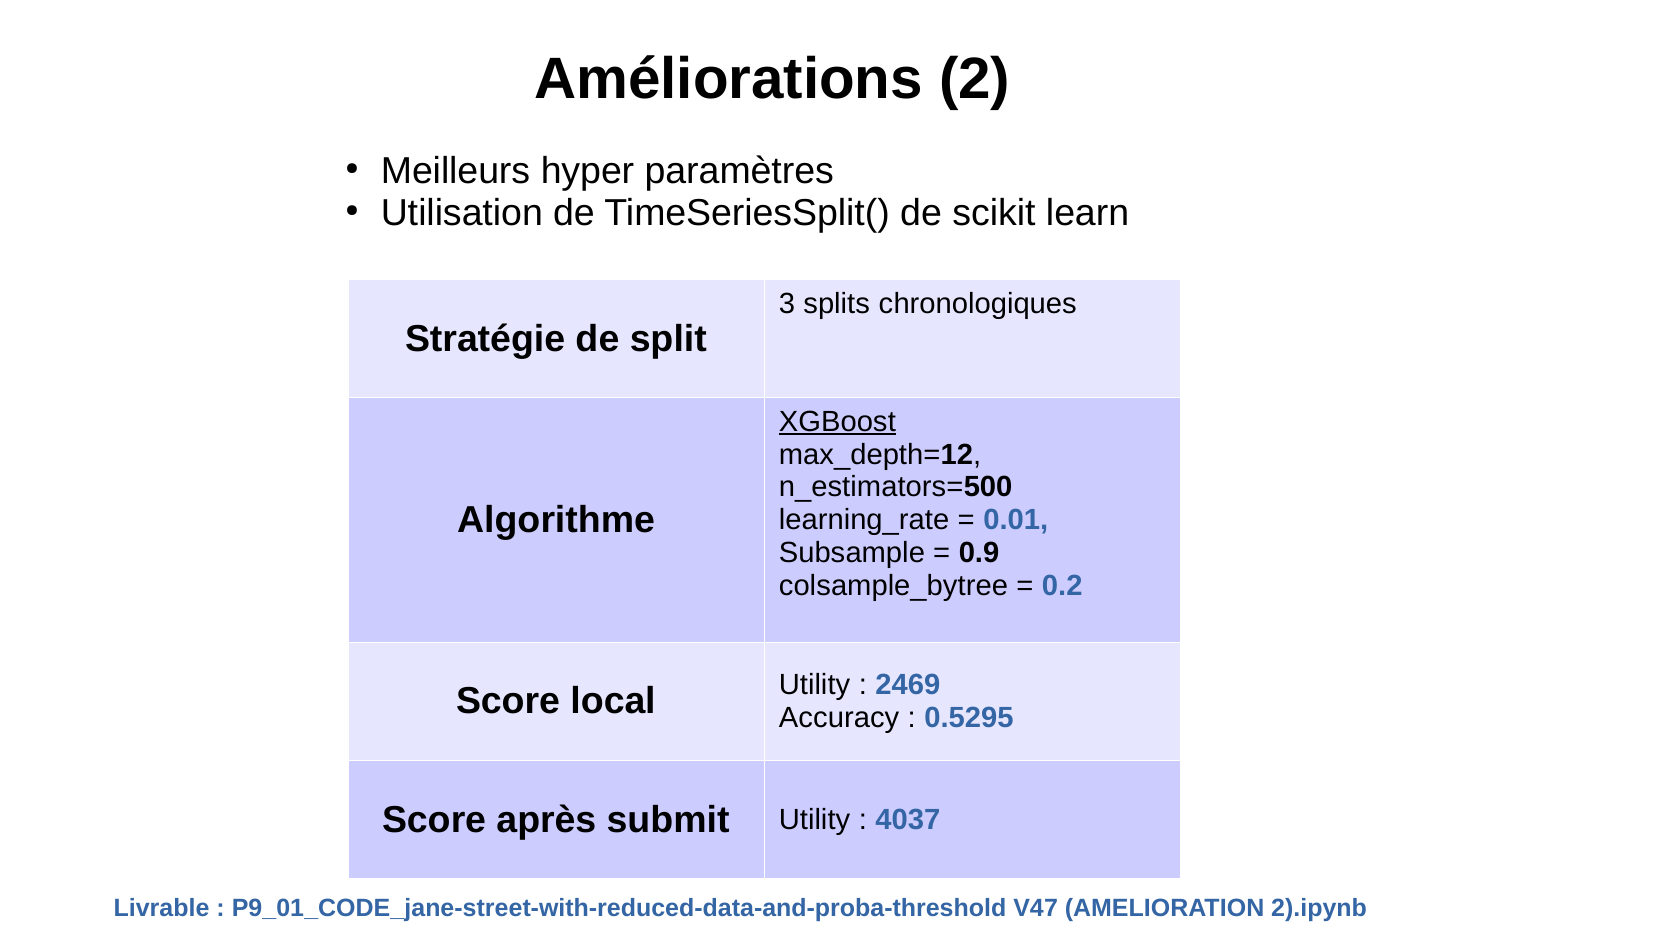

Améliorations (2)
Meilleurs hyper paramètres
Utilisation de TimeSeriesSplit() de scikit learn
| Stratégie de split | 3 splits chronologiques |
| --- | --- |
| Algorithme | XGBoost max\_depth=12, n\_estimators=500 learning\_rate = 0.01, Subsample = 0.9 colsample\_bytree = 0.2 |
| Score local | Utility : 2469 Accuracy : 0.5295 |
| Score après submit | Utility : 4037 |
Livrable : P9_01_CODE_jane-street-with-reduced-data-and-proba-threshold V47 (AMELIORATION 2).ipynb